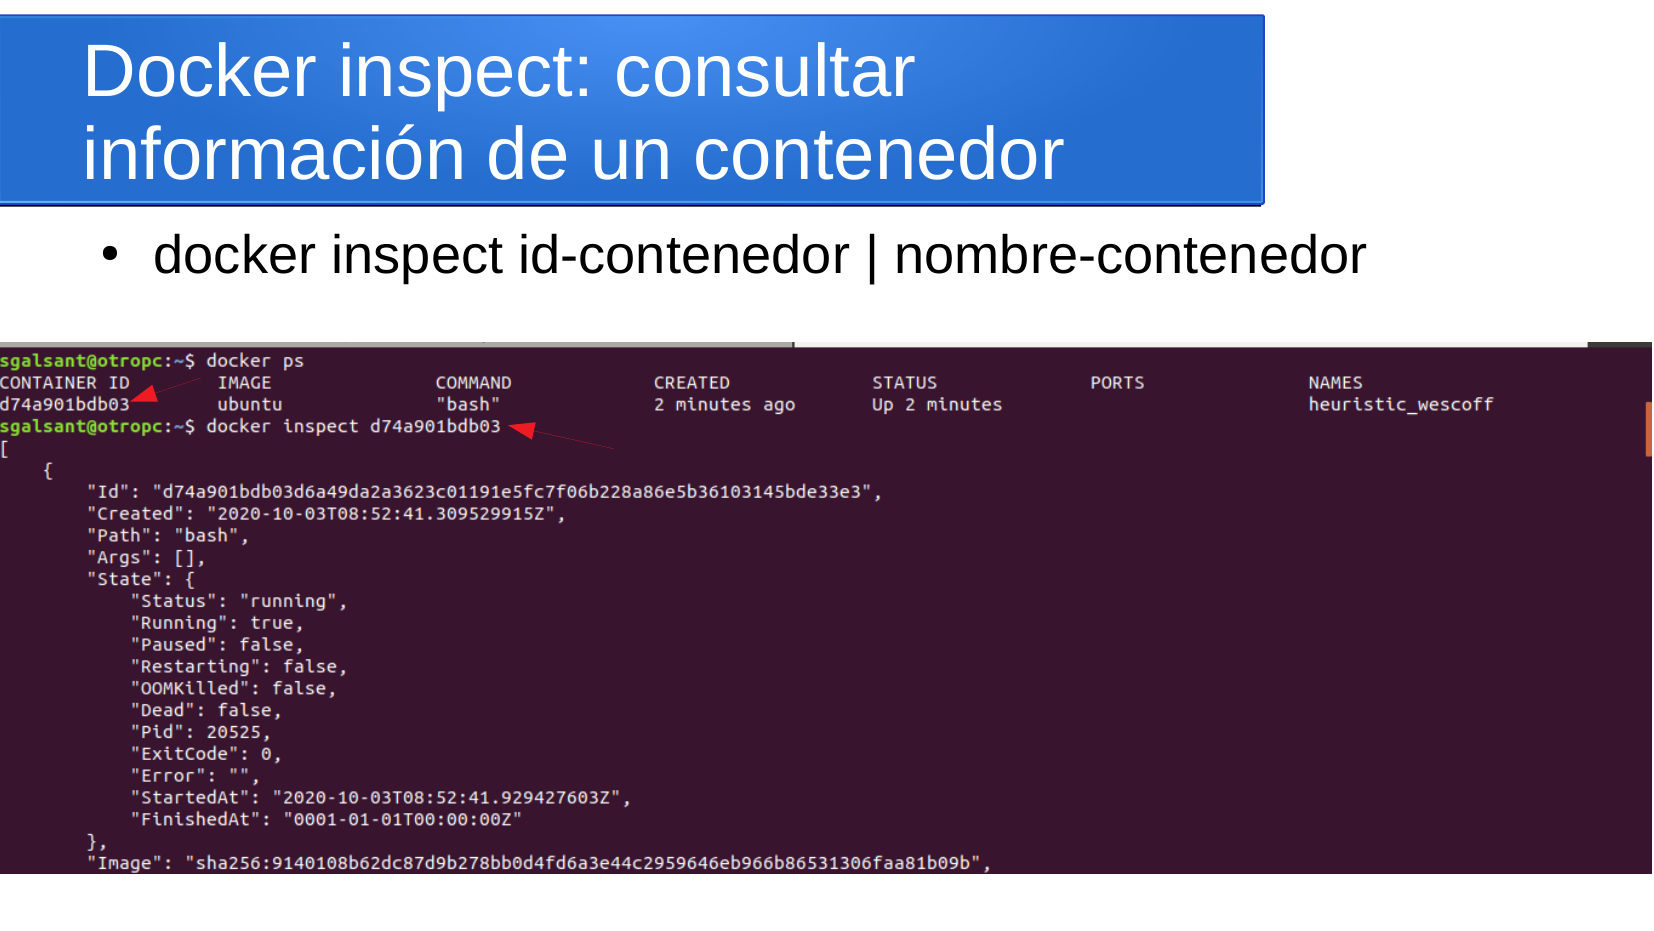

# Docker inspect: consultar información de un contenedor
docker inspect id-contenedor | nombre-contenedor